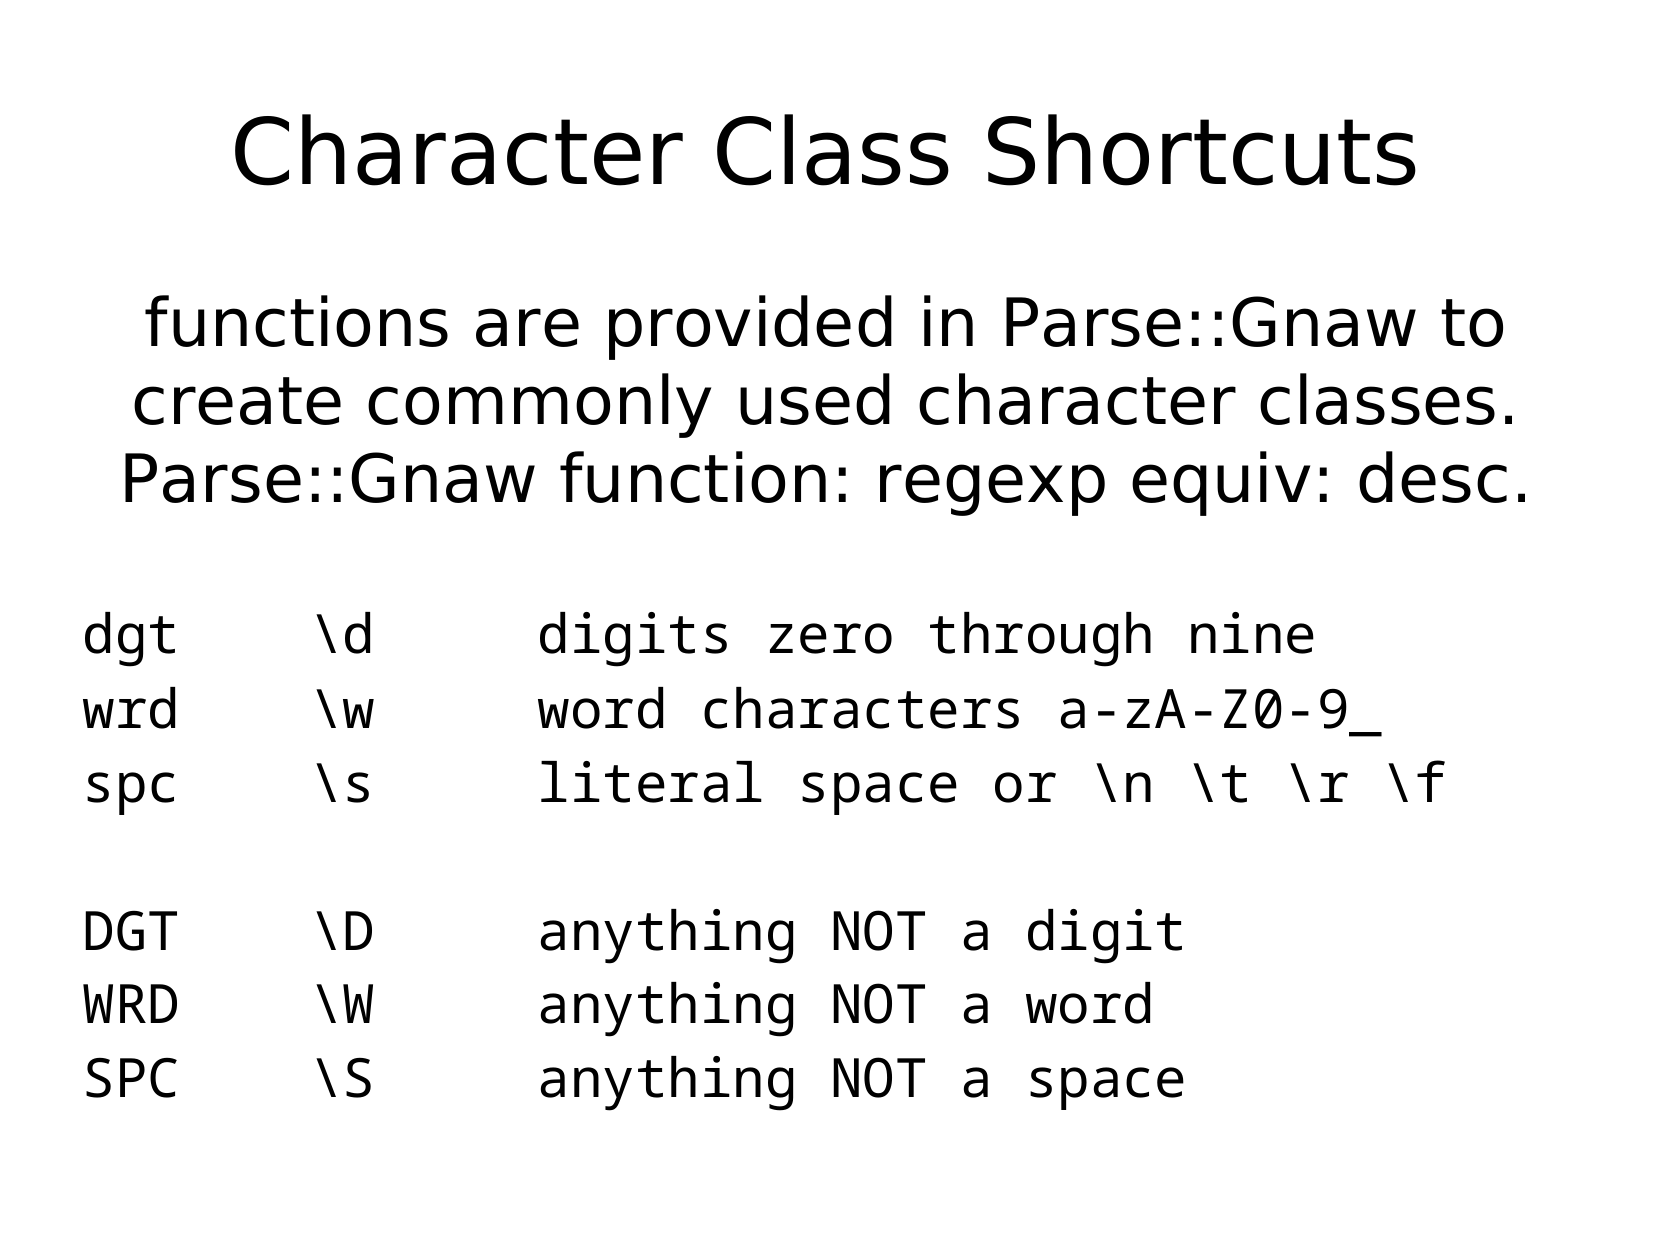

# Character Class Shortcuts
functions are provided in Parse::Gnaw to create commonly used character classes.
Parse::Gnaw function: regexp equiv: desc.
dgt \d digits zero through nine
wrd \w word characters a-zA-Z0-9_
spc \s literal space or \n \t \r \f
DGT \D anything NOT a digit
WRD \W anything NOT a word
SPC \S anything NOT a space